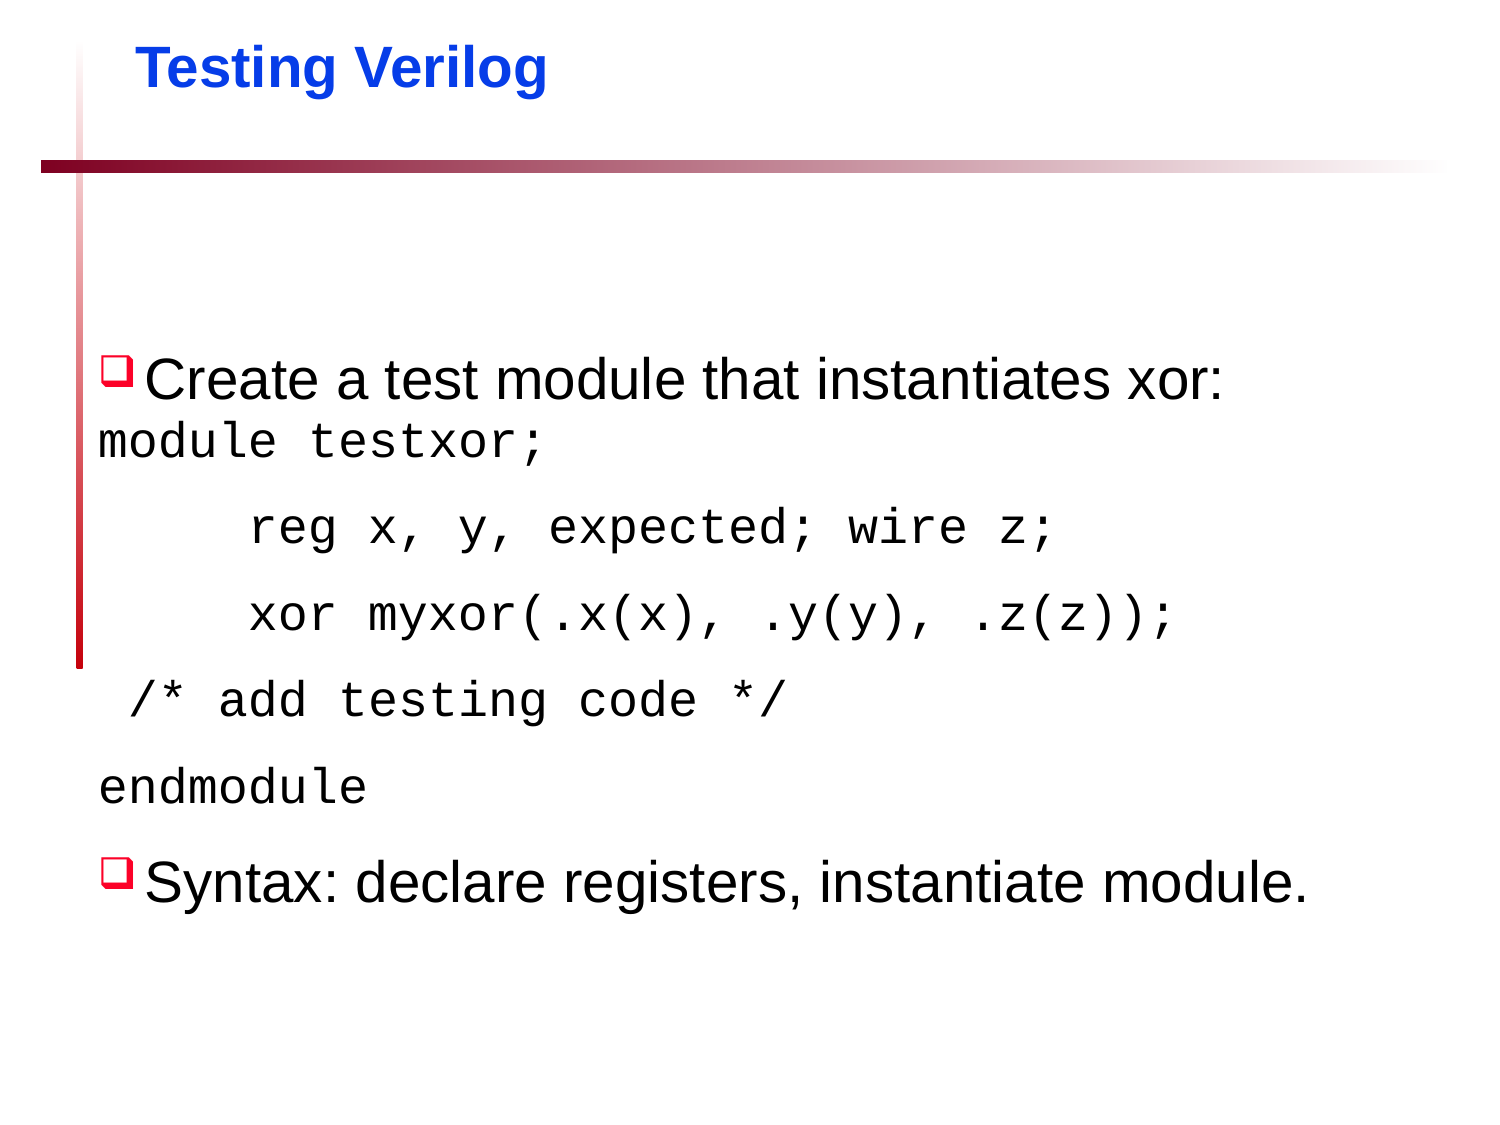

# Testing Verilog
Create a test module that instantiates xor:
module testxor;
	reg x, y, expected; wire z;
	xor myxor(.x(x), .y(y), .z(z));
 /* add testing code */
endmodule
Syntax: declare registers, instantiate module.